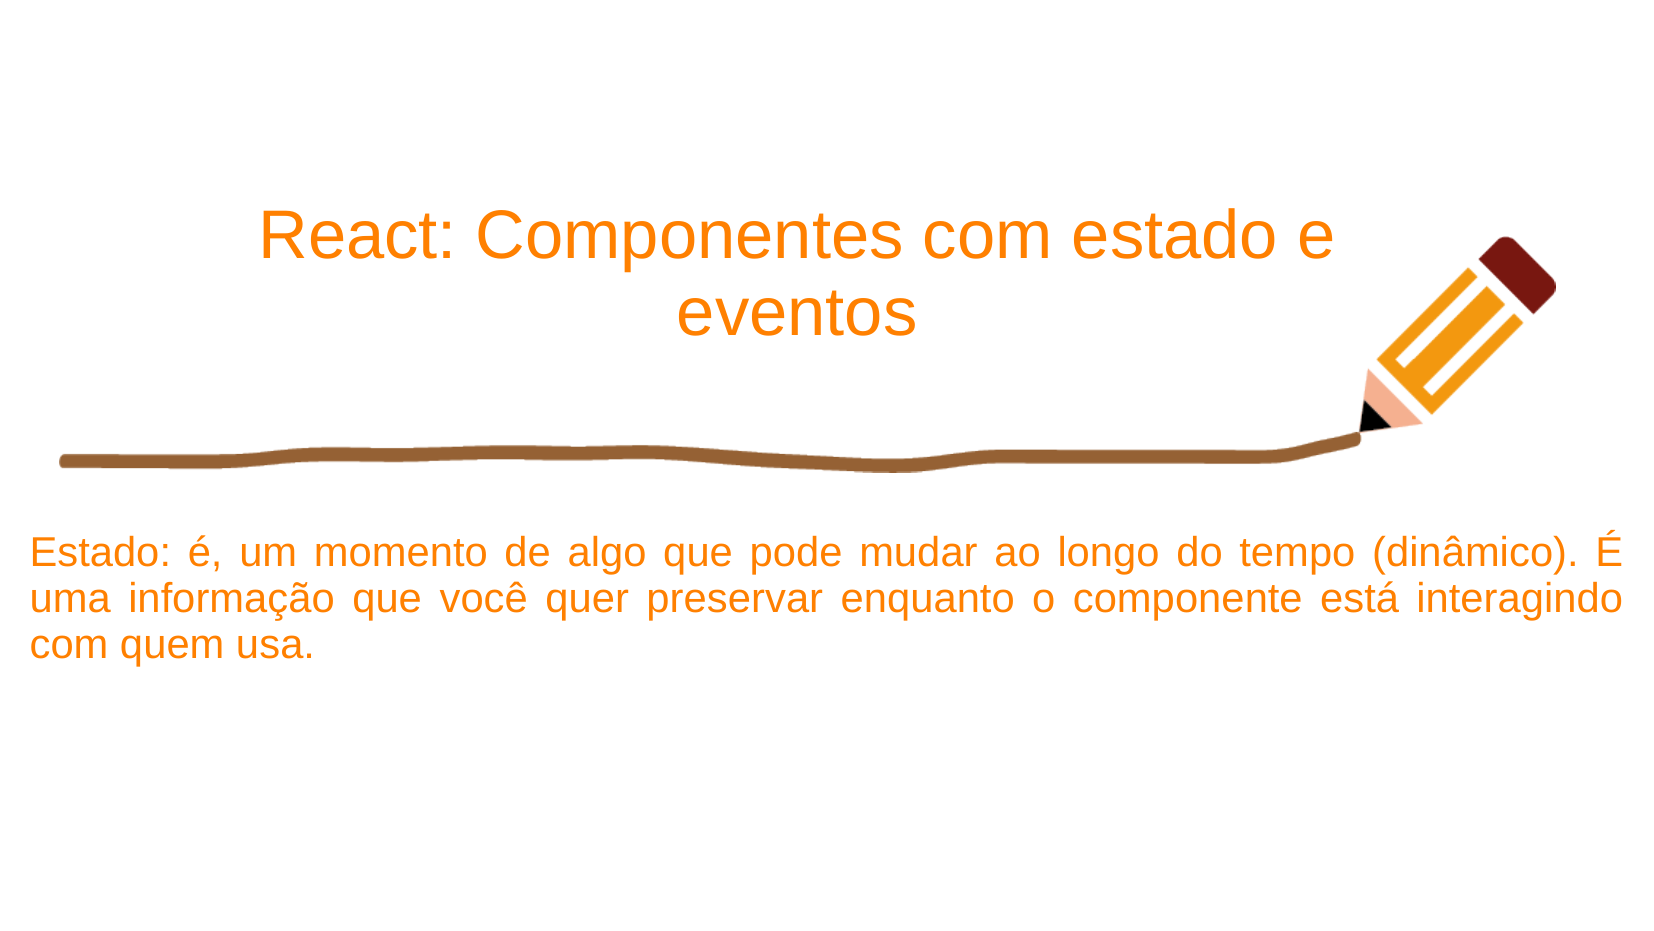

# React: Componentes com estado e eventos
React: Componentes com estado e eventos
Estado: é, um momento de algo que pode mudar ao longo do tempo (dinâmico). É uma informação que você quer preservar enquanto o componente está interagindo com quem usa.